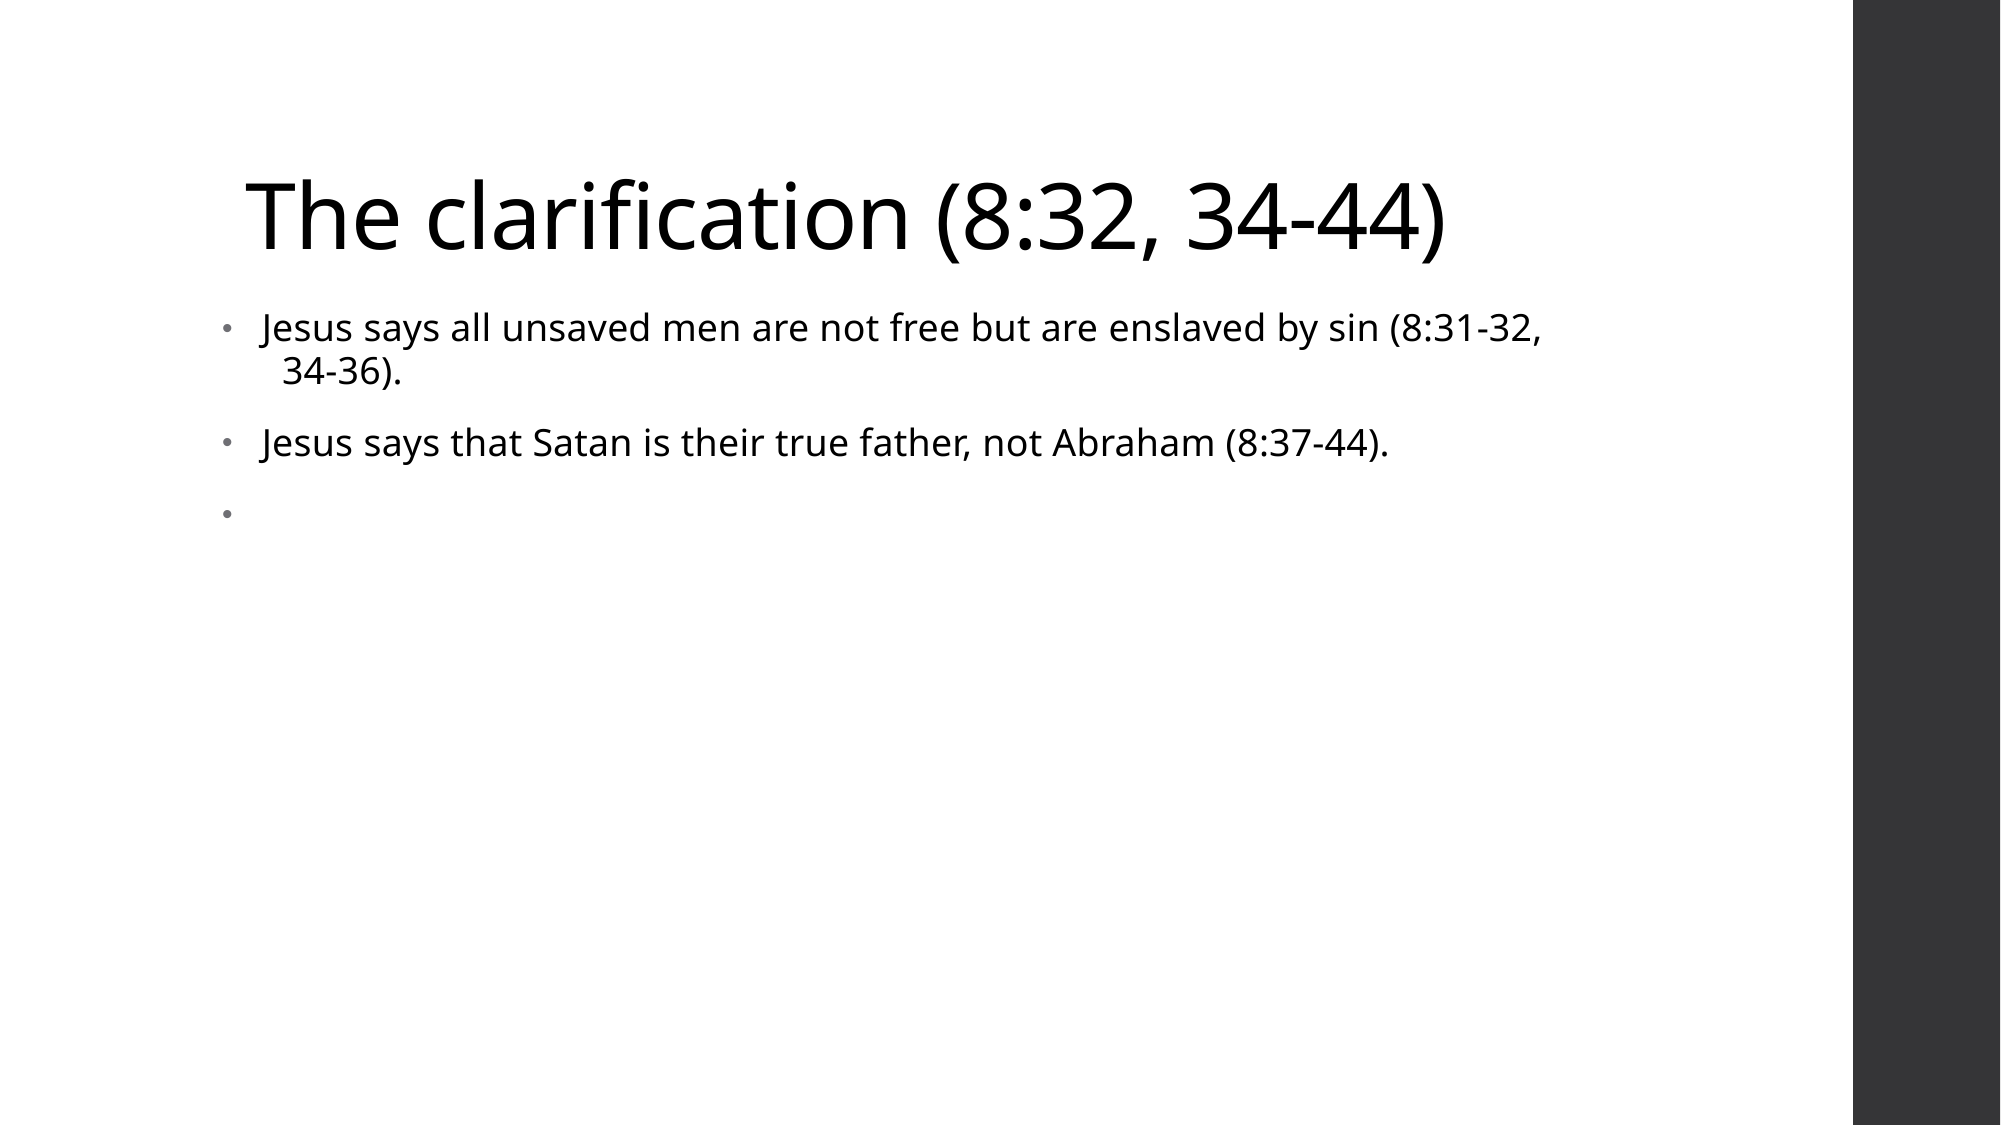

# The clarification (8:32, 34-44)
 Jesus says all unsaved men are not free but are enslaved by sin (8:31-32, 34-36).
 Jesus says that Satan is their true father, not Abraham (8:37-44).